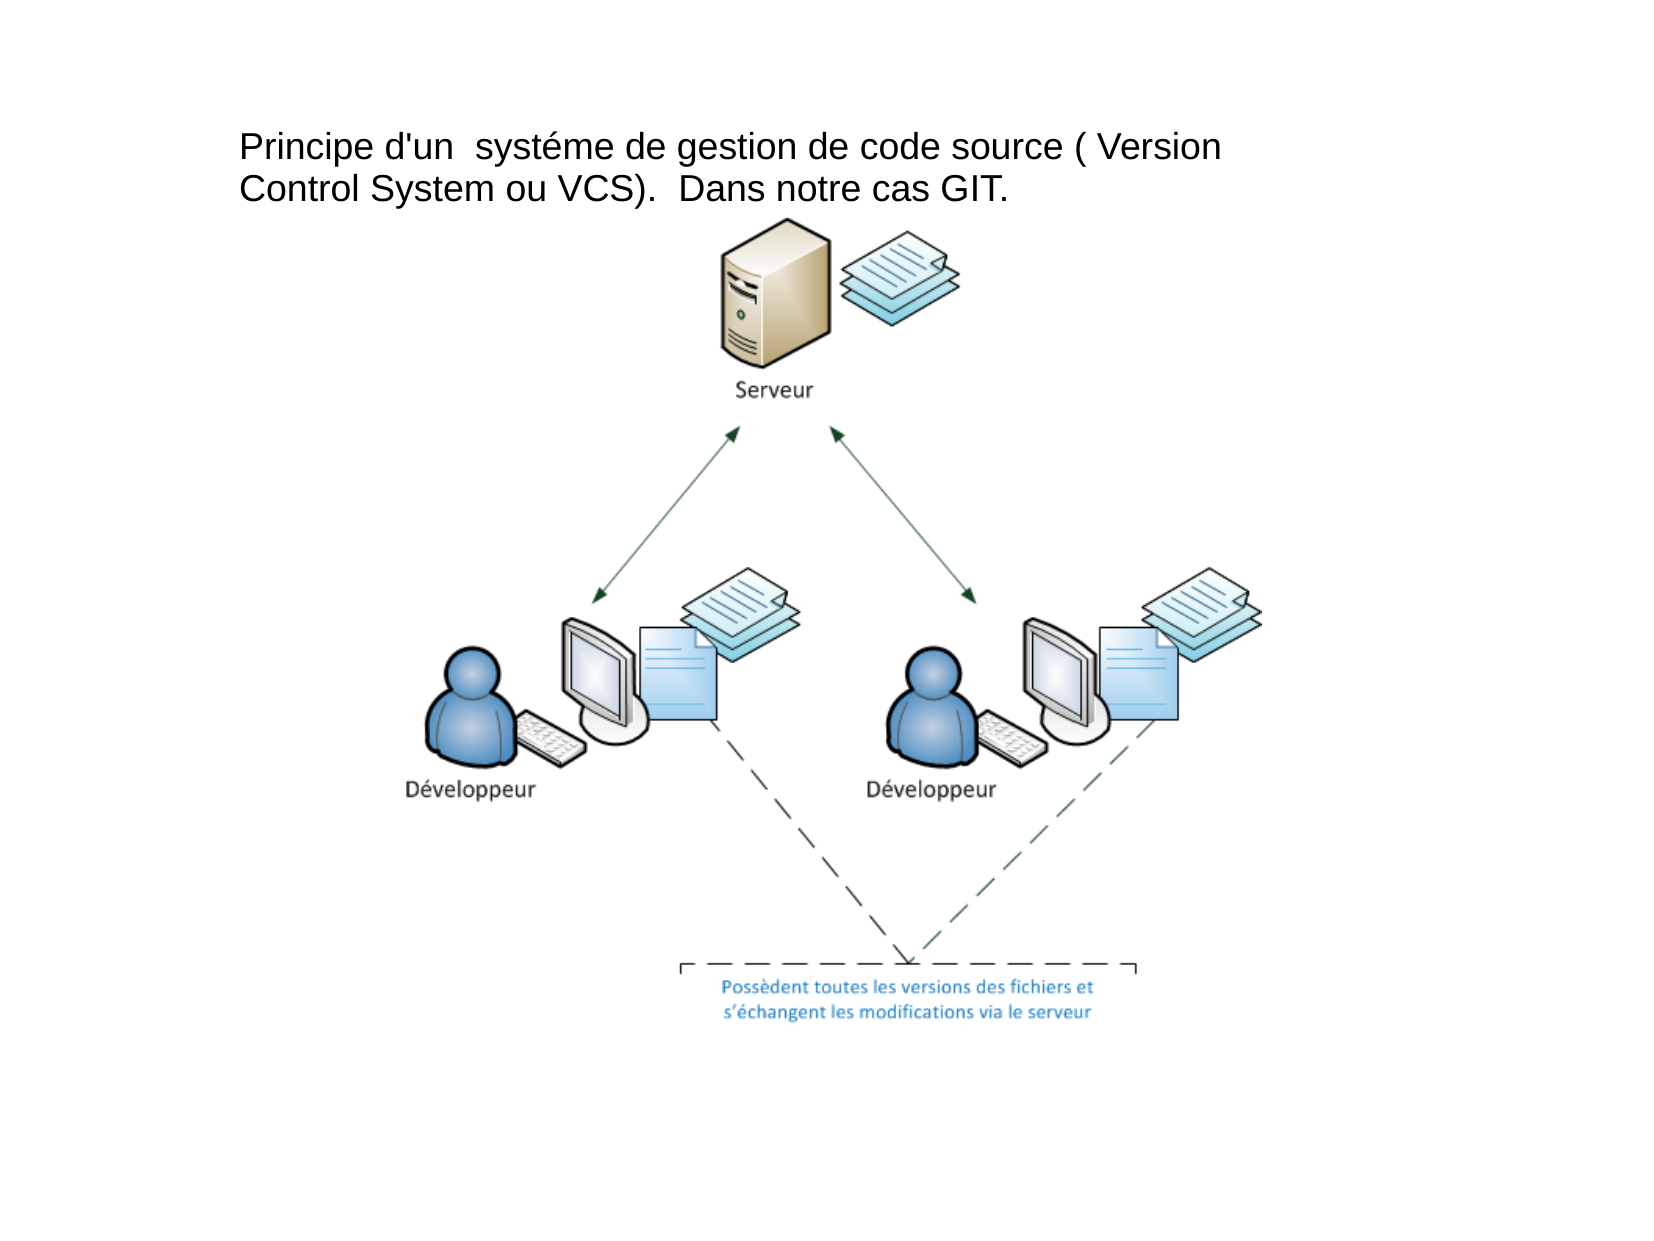

Principe d'un systéme de gestion de code source ( Version Control System ou VCS). Dans notre cas GIT.